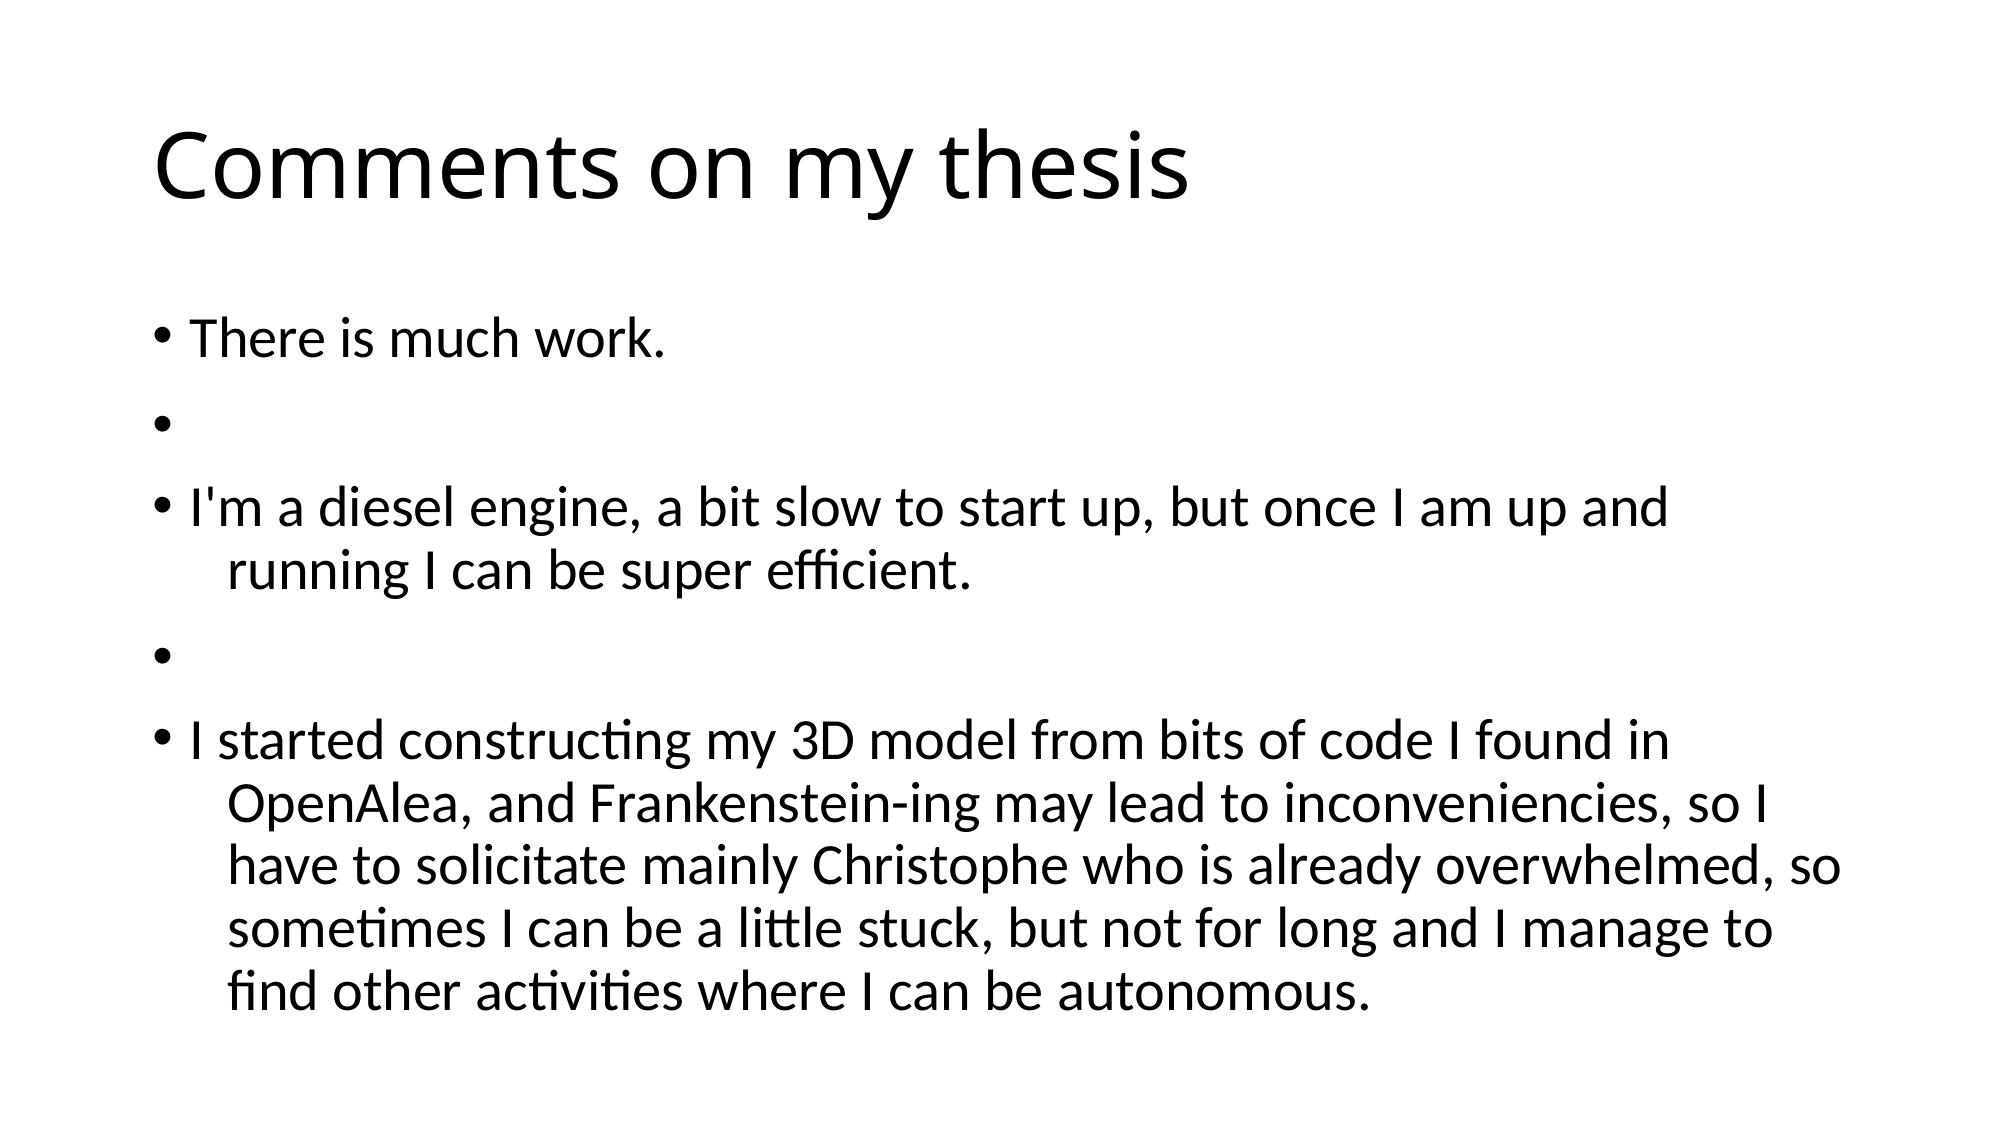

# Comments on my thesis
There is much work.
I'm a diesel engine, a bit slow to start up, but once I am up and running I can be super efficient.
I started constructing my 3D model from bits of code I found in OpenAlea, and Frankenstein-ing may lead to inconveniencies, so I have to solicitate mainly Christophe who is already overwhelmed, so sometimes I can be a little stuck, but not for long and I manage to find other activities where I can be autonomous.